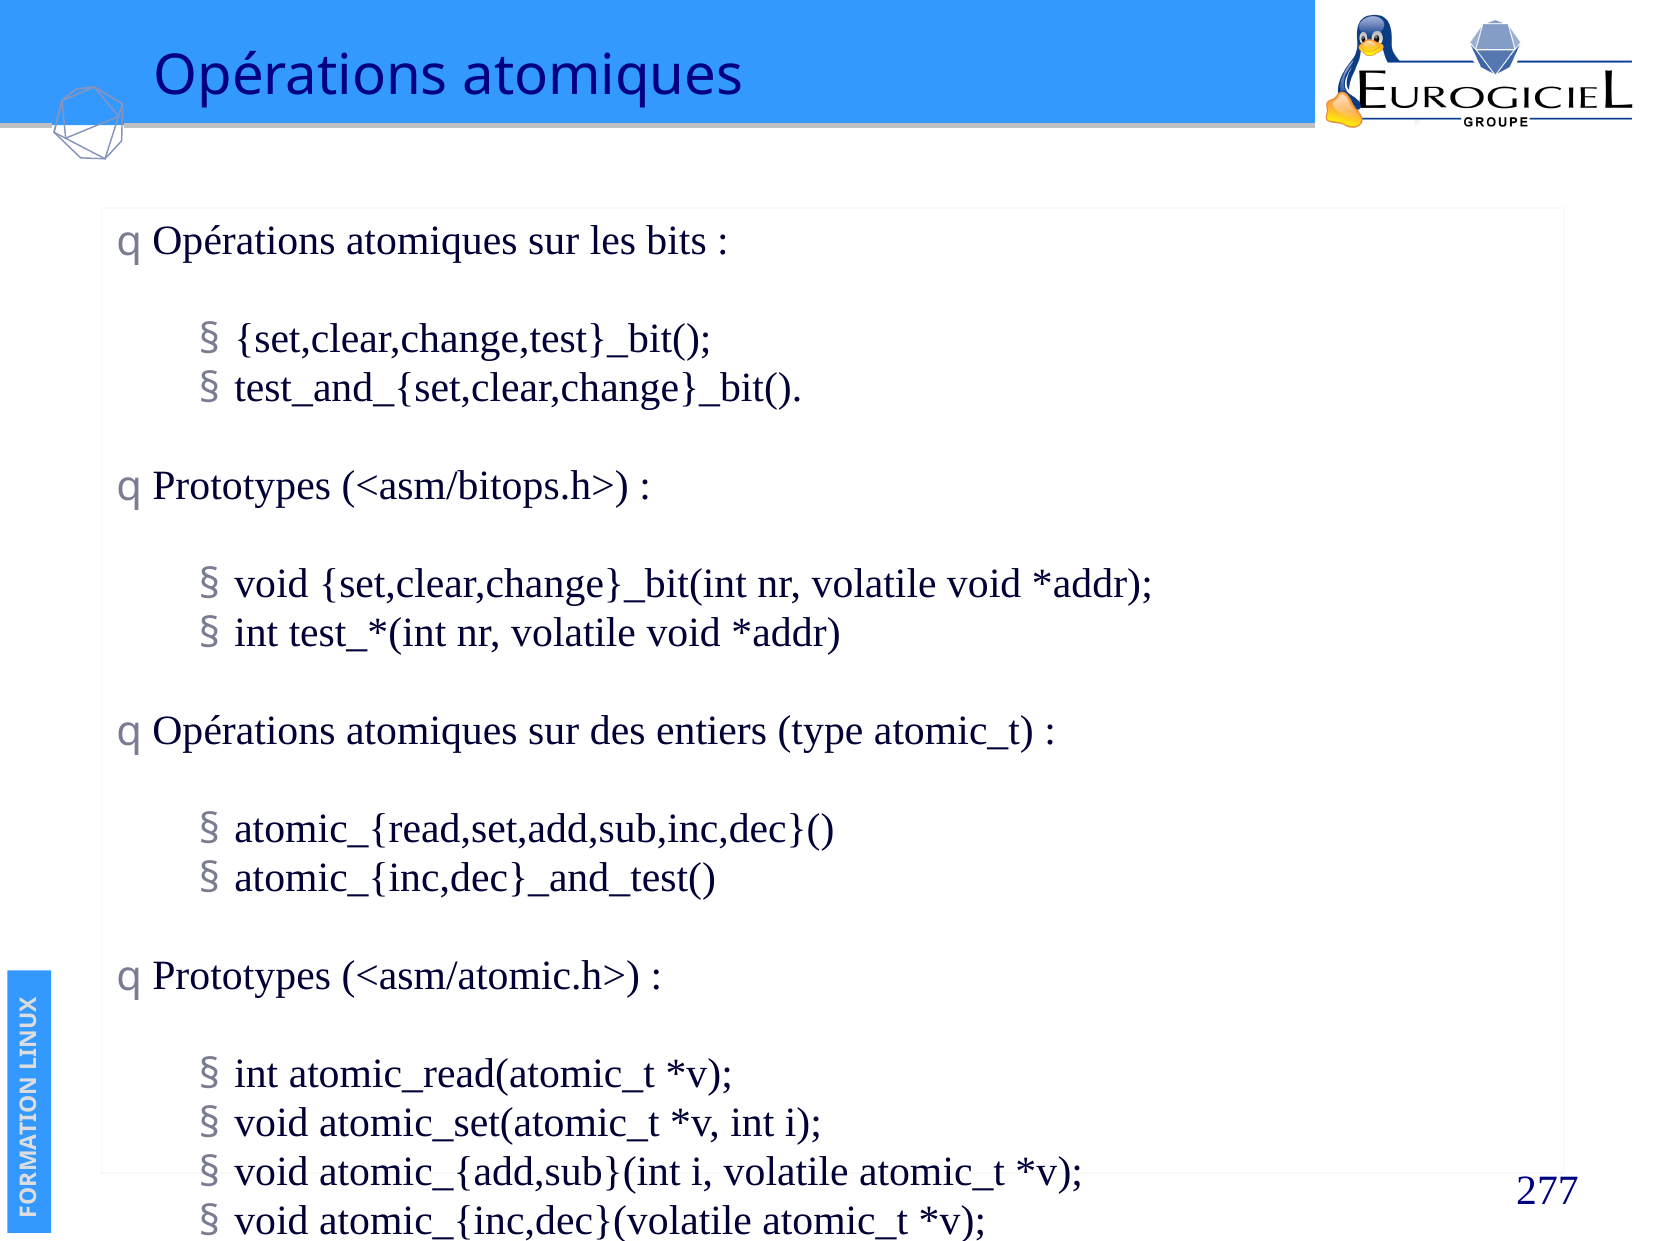

# Opérations atomiques
 Opérations atomiques sur les bits :
{set,clear,change,test}_bit();
test_and_{set,clear,change}_bit().
 Prototypes (<asm/bitops.h>) :
void {set,clear,change}_bit(int nr, volatile void *addr);
int test_*(int nr, volatile void *addr)
 Opérations atomiques sur des entiers (type atomic_t) :
atomic_{read,set,add,sub,inc,dec}()
atomic_{inc,dec}_and_test()
 Prototypes (<asm/atomic.h>) :
int atomic_read(atomic_t *v);
void atomic_set(atomic_t *v, int i);
void atomic_{add,sub}(int i, volatile atomic_t *v);
void atomic_{inc,dec}(volatile atomic_t *v);
int atomic_{inc,dec}_and_test(volatile atomic_t *v);